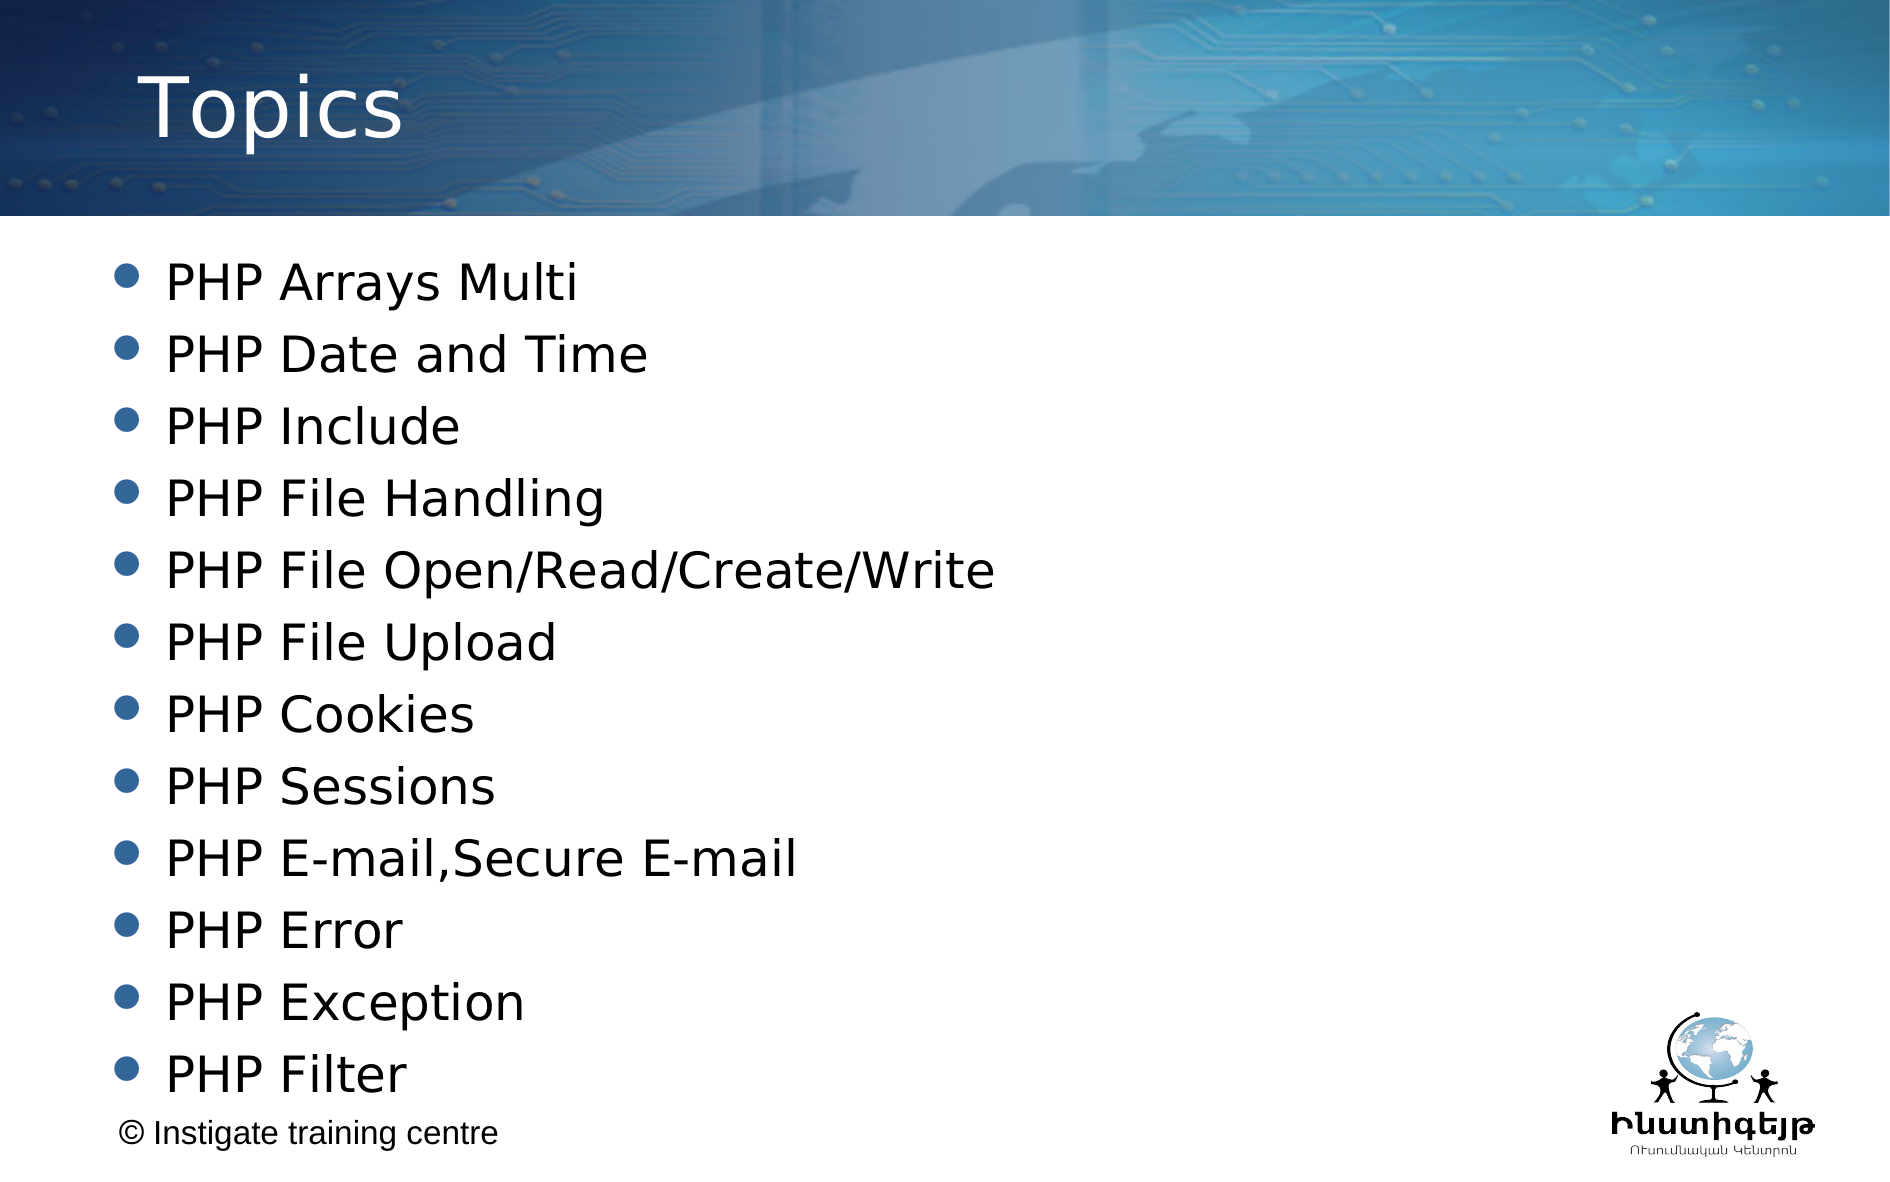

Topics
# PHP Arrays Multi
PHP Date and Time
PHP Include
PHP File Handling
PHP File Open/Read/Create/Write
PHP File Upload
PHP Cookies
PHP Sessions
PHP E-mail,Secure E-mail
PHP Error
PHP Exception
PHP Filter